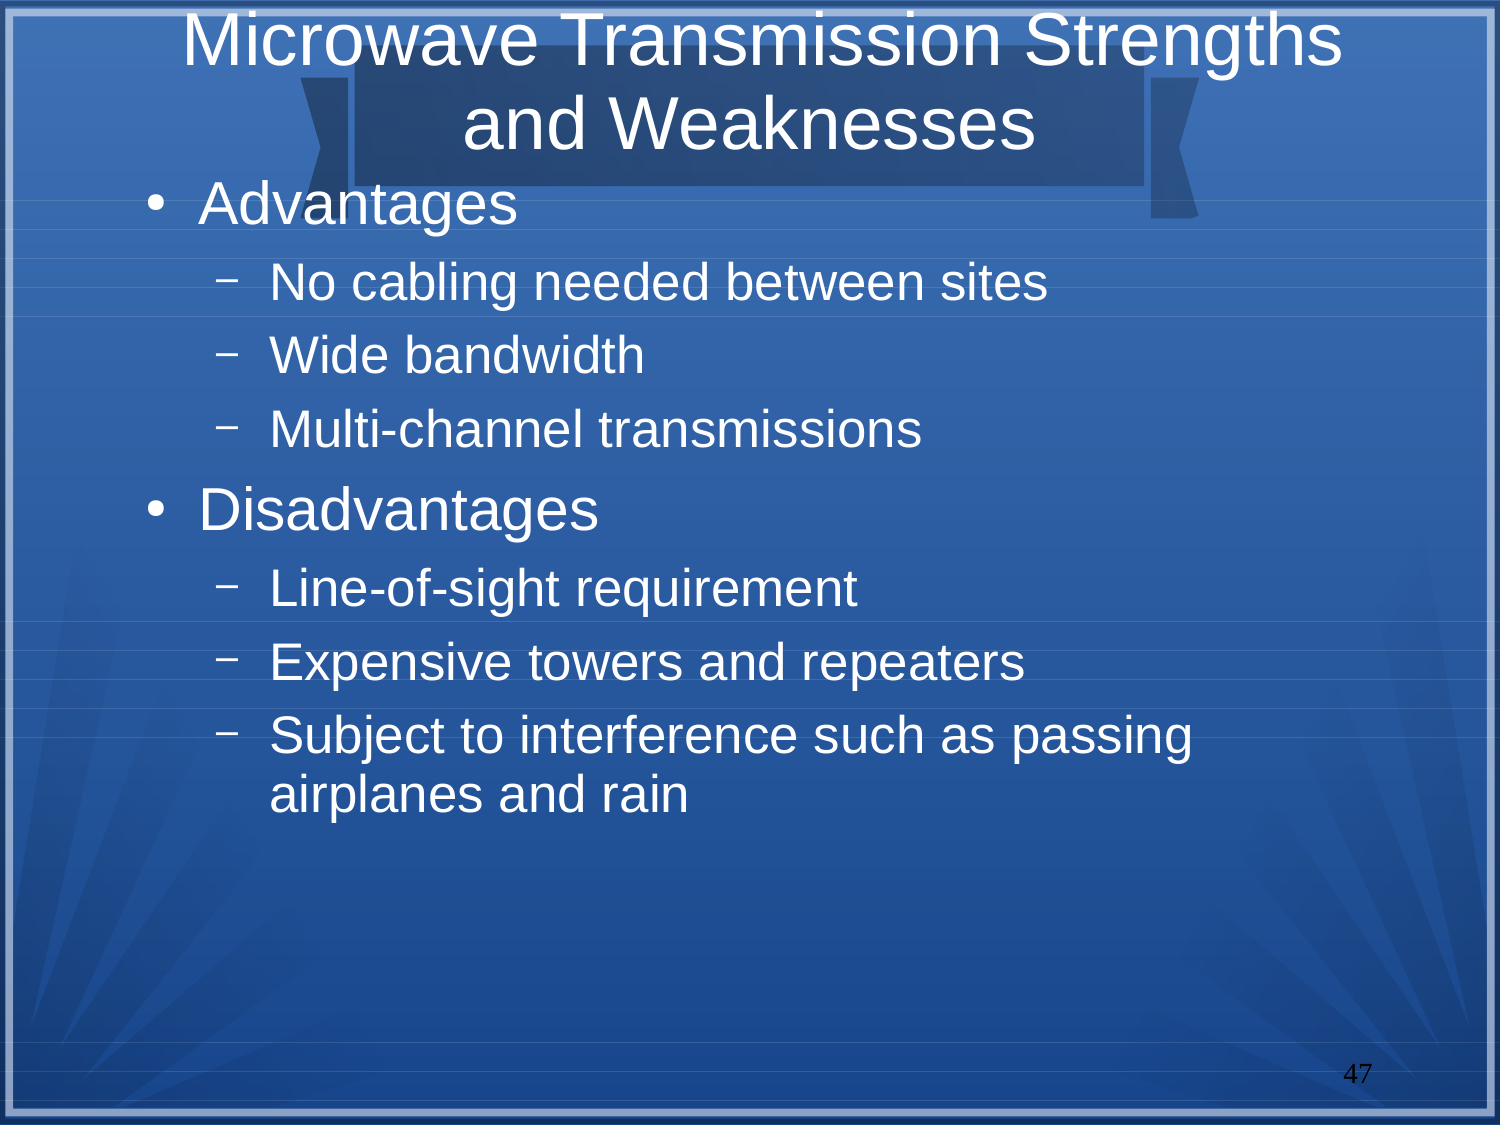

# Microwave Transmission Strengths and Weaknesses
Advantages
No cabling needed between sites
Wide bandwidth
Multi-channel transmissions
Disadvantages
Line-of-sight requirement
Expensive towers and repeaters
Subject to interference such as passing airplanes and rain